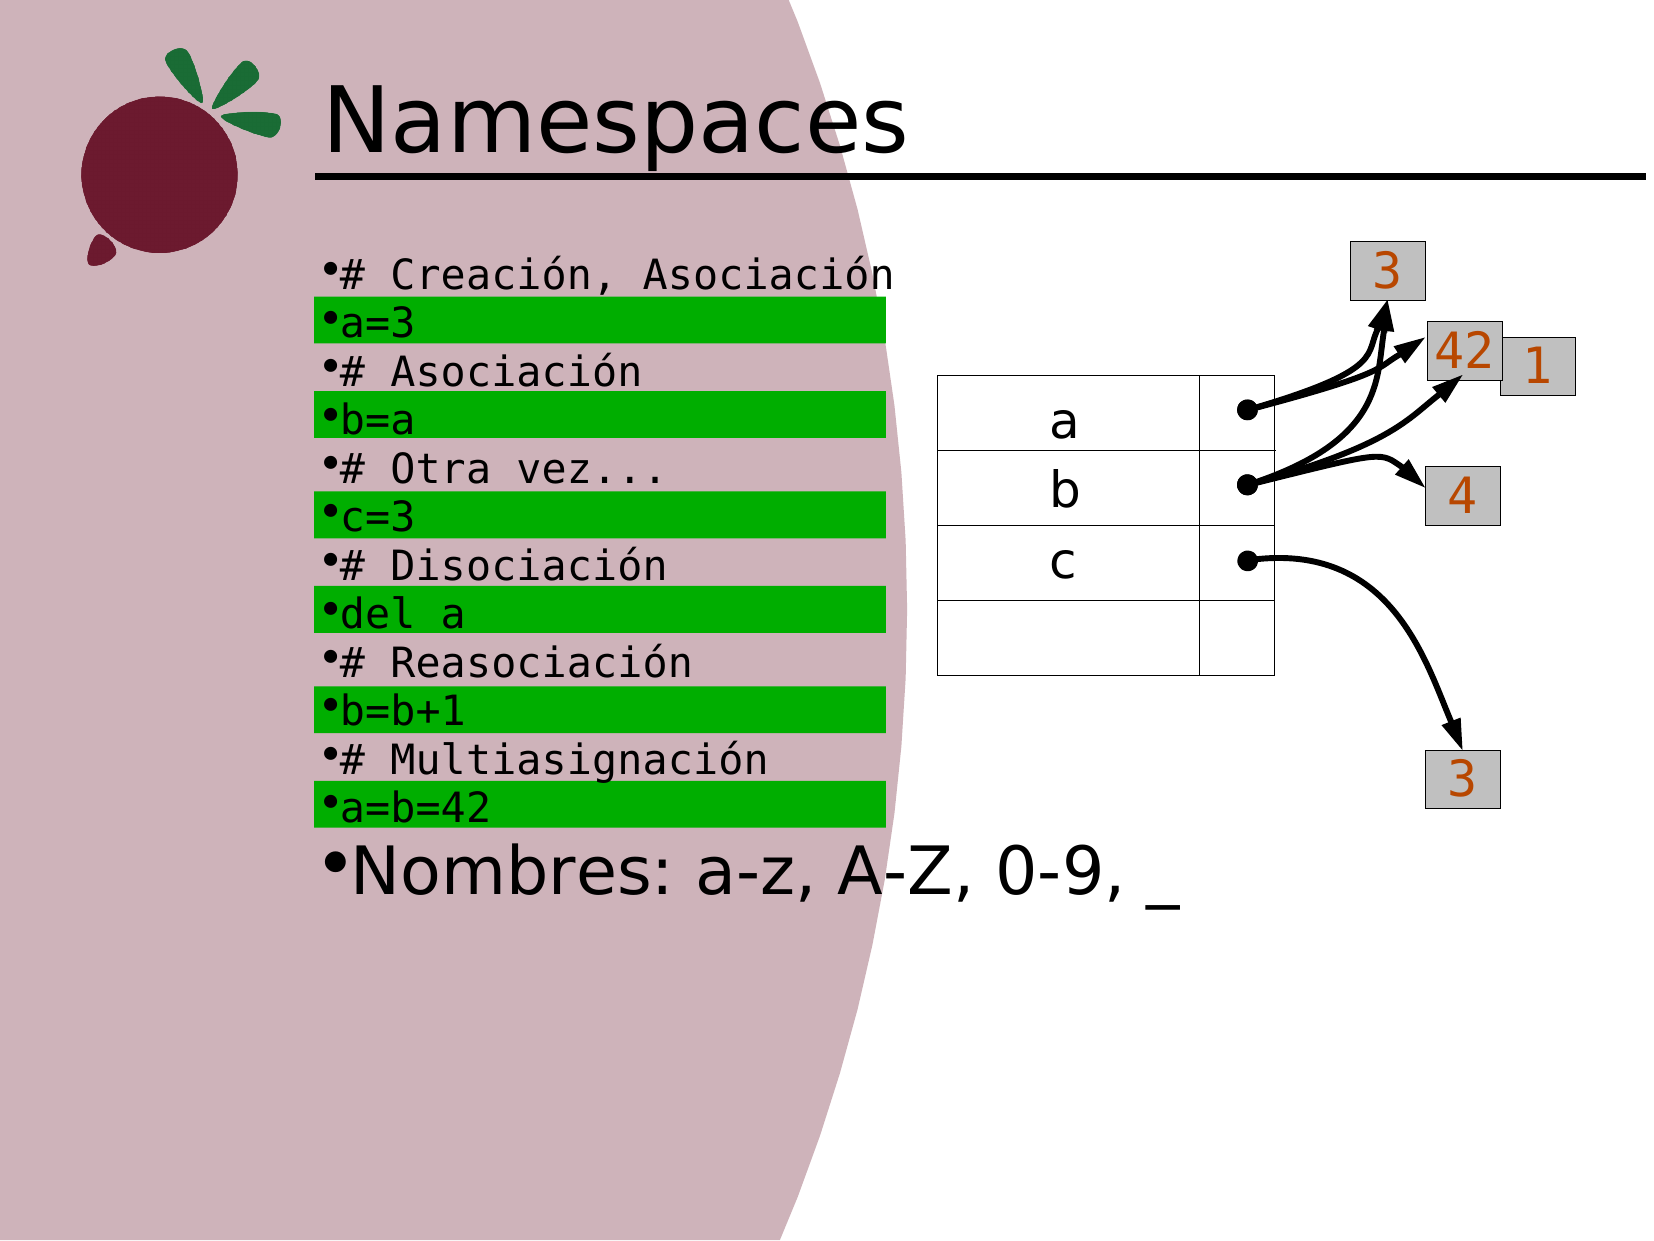

# Namespaces
3
# Creación, Asociación
a=3
# Asociación
b=a
# Otra vez...
c=3
# Disociación
del a
# Reasociación
b=b+1
# Multiasignación
a=b=42
Nombres: a-z, A-Z, 0-9, _
42
1
a
b
4
c
3